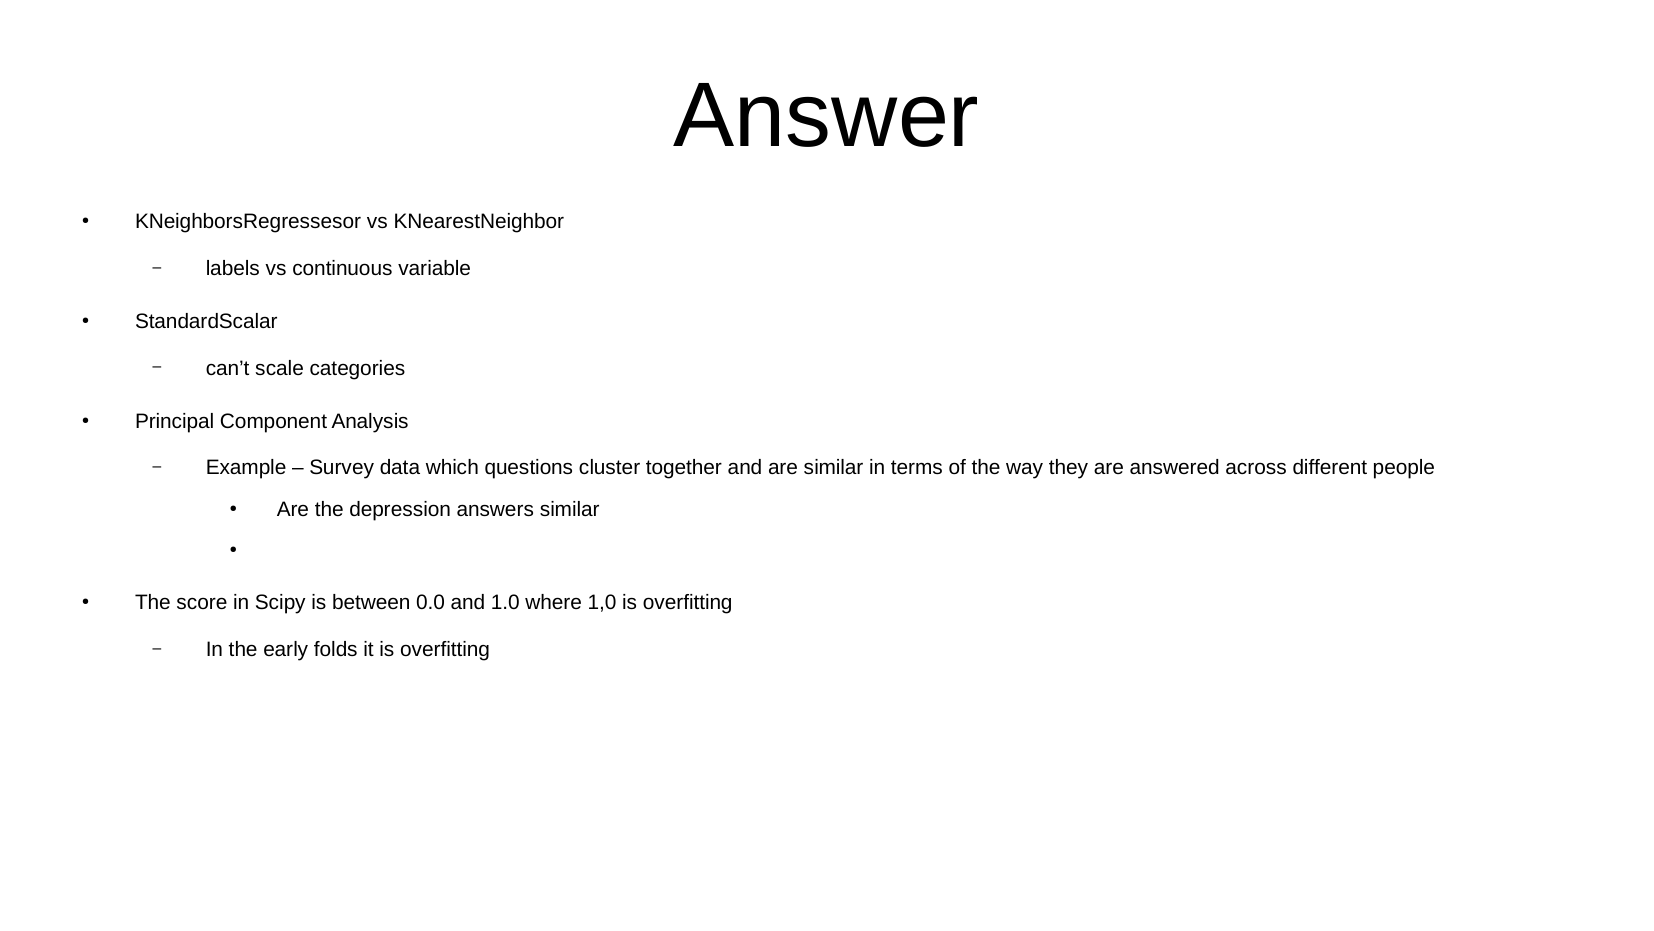

# Answer
KNeighborsRegressesor vs KNearestNeighbor
labels vs continuous variable
StandardScalar
can’t scale categories
Principal Component Analysis
Example – Survey data which questions cluster together and are similar in terms of the way they are answered across different people
Are the depression answers similar
The score in Scipy is between 0.0 and 1.0 where 1,0 is overfitting
In the early folds it is overfitting